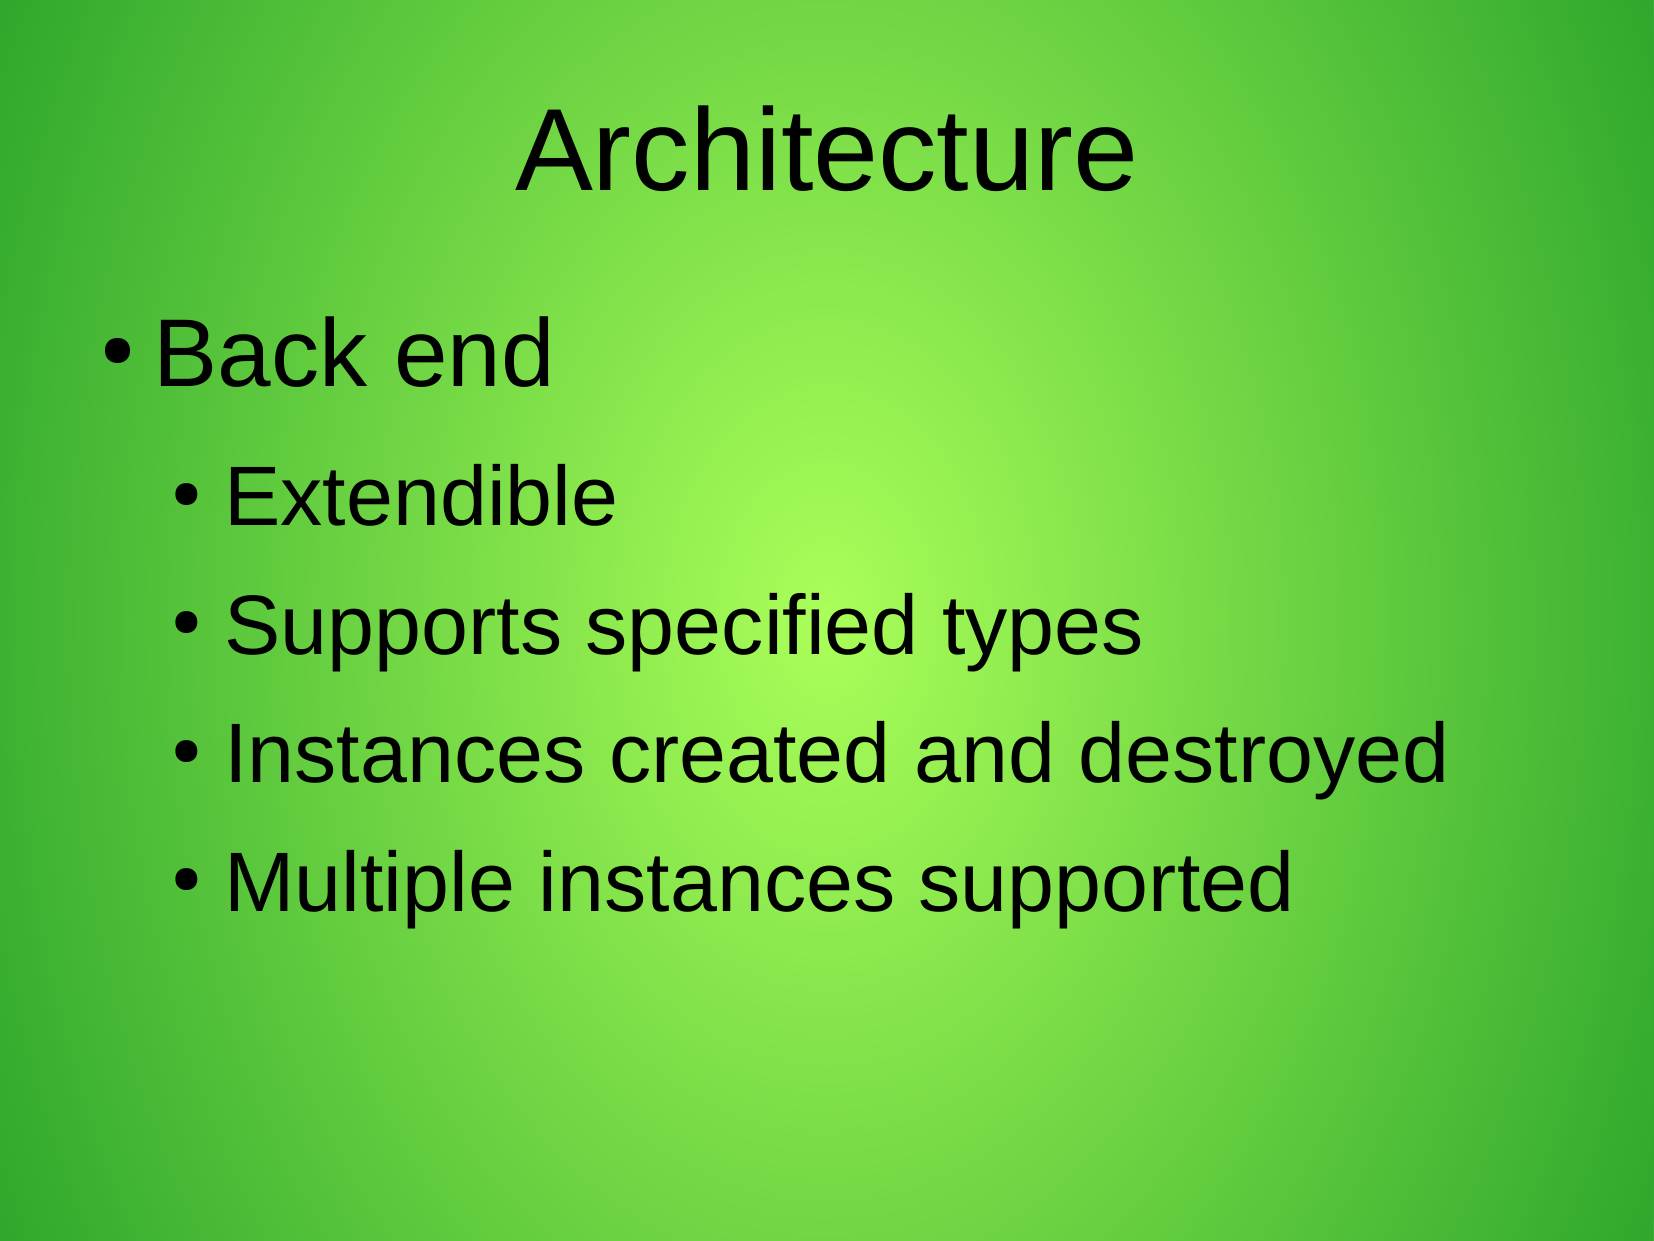

# Architecture
Back end
Extendible
Supports specified types
Instances created and destroyed
Multiple instances supported